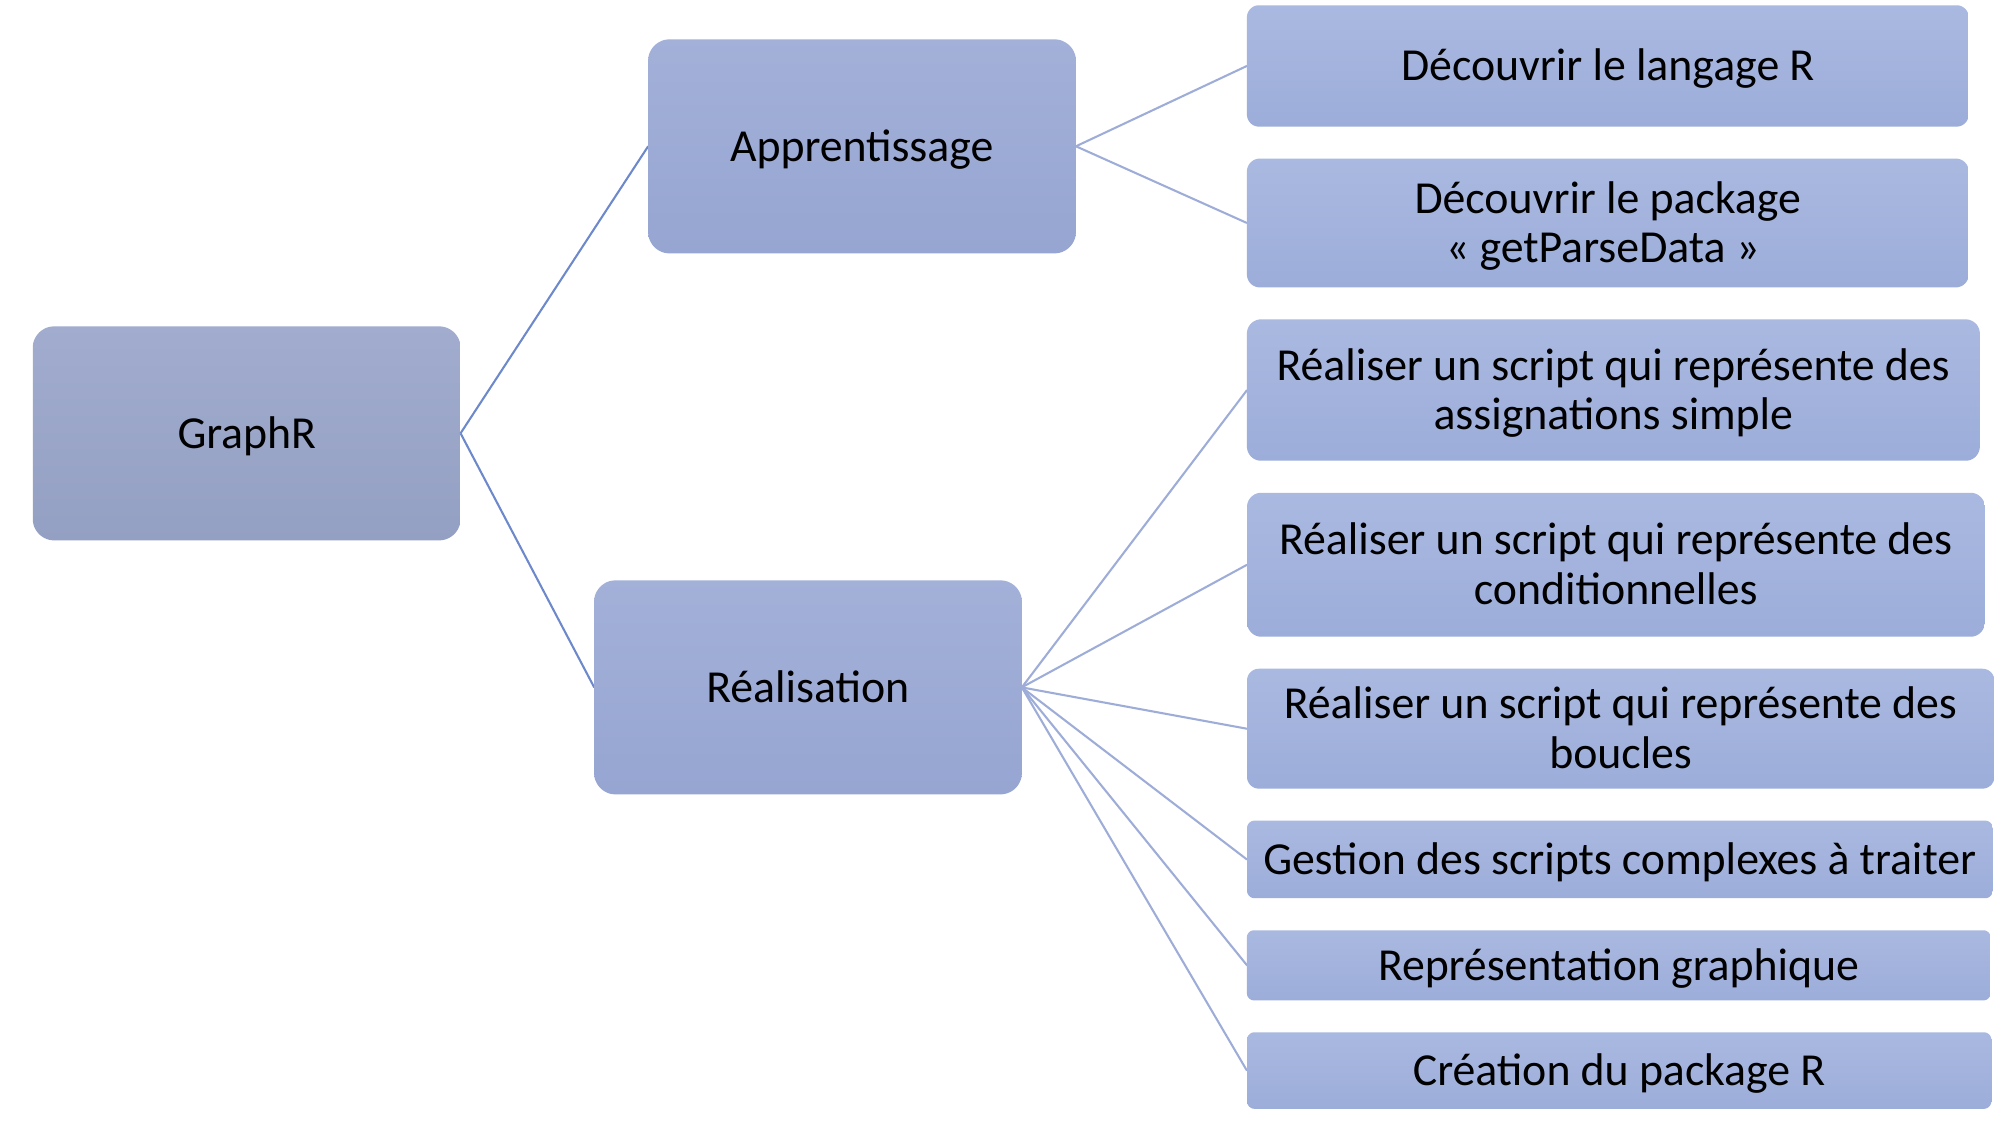

Découvrir le langage R
Apprentissage
Découvrir le package « getParseData »
Réaliser un script qui représente des assignations simple
GraphR
Réaliser un script qui représente des conditionnelles
Réalisation
Réaliser un script qui représente des boucles
Gestion des scripts complexes à traiter
Représentation graphique
Création du package R